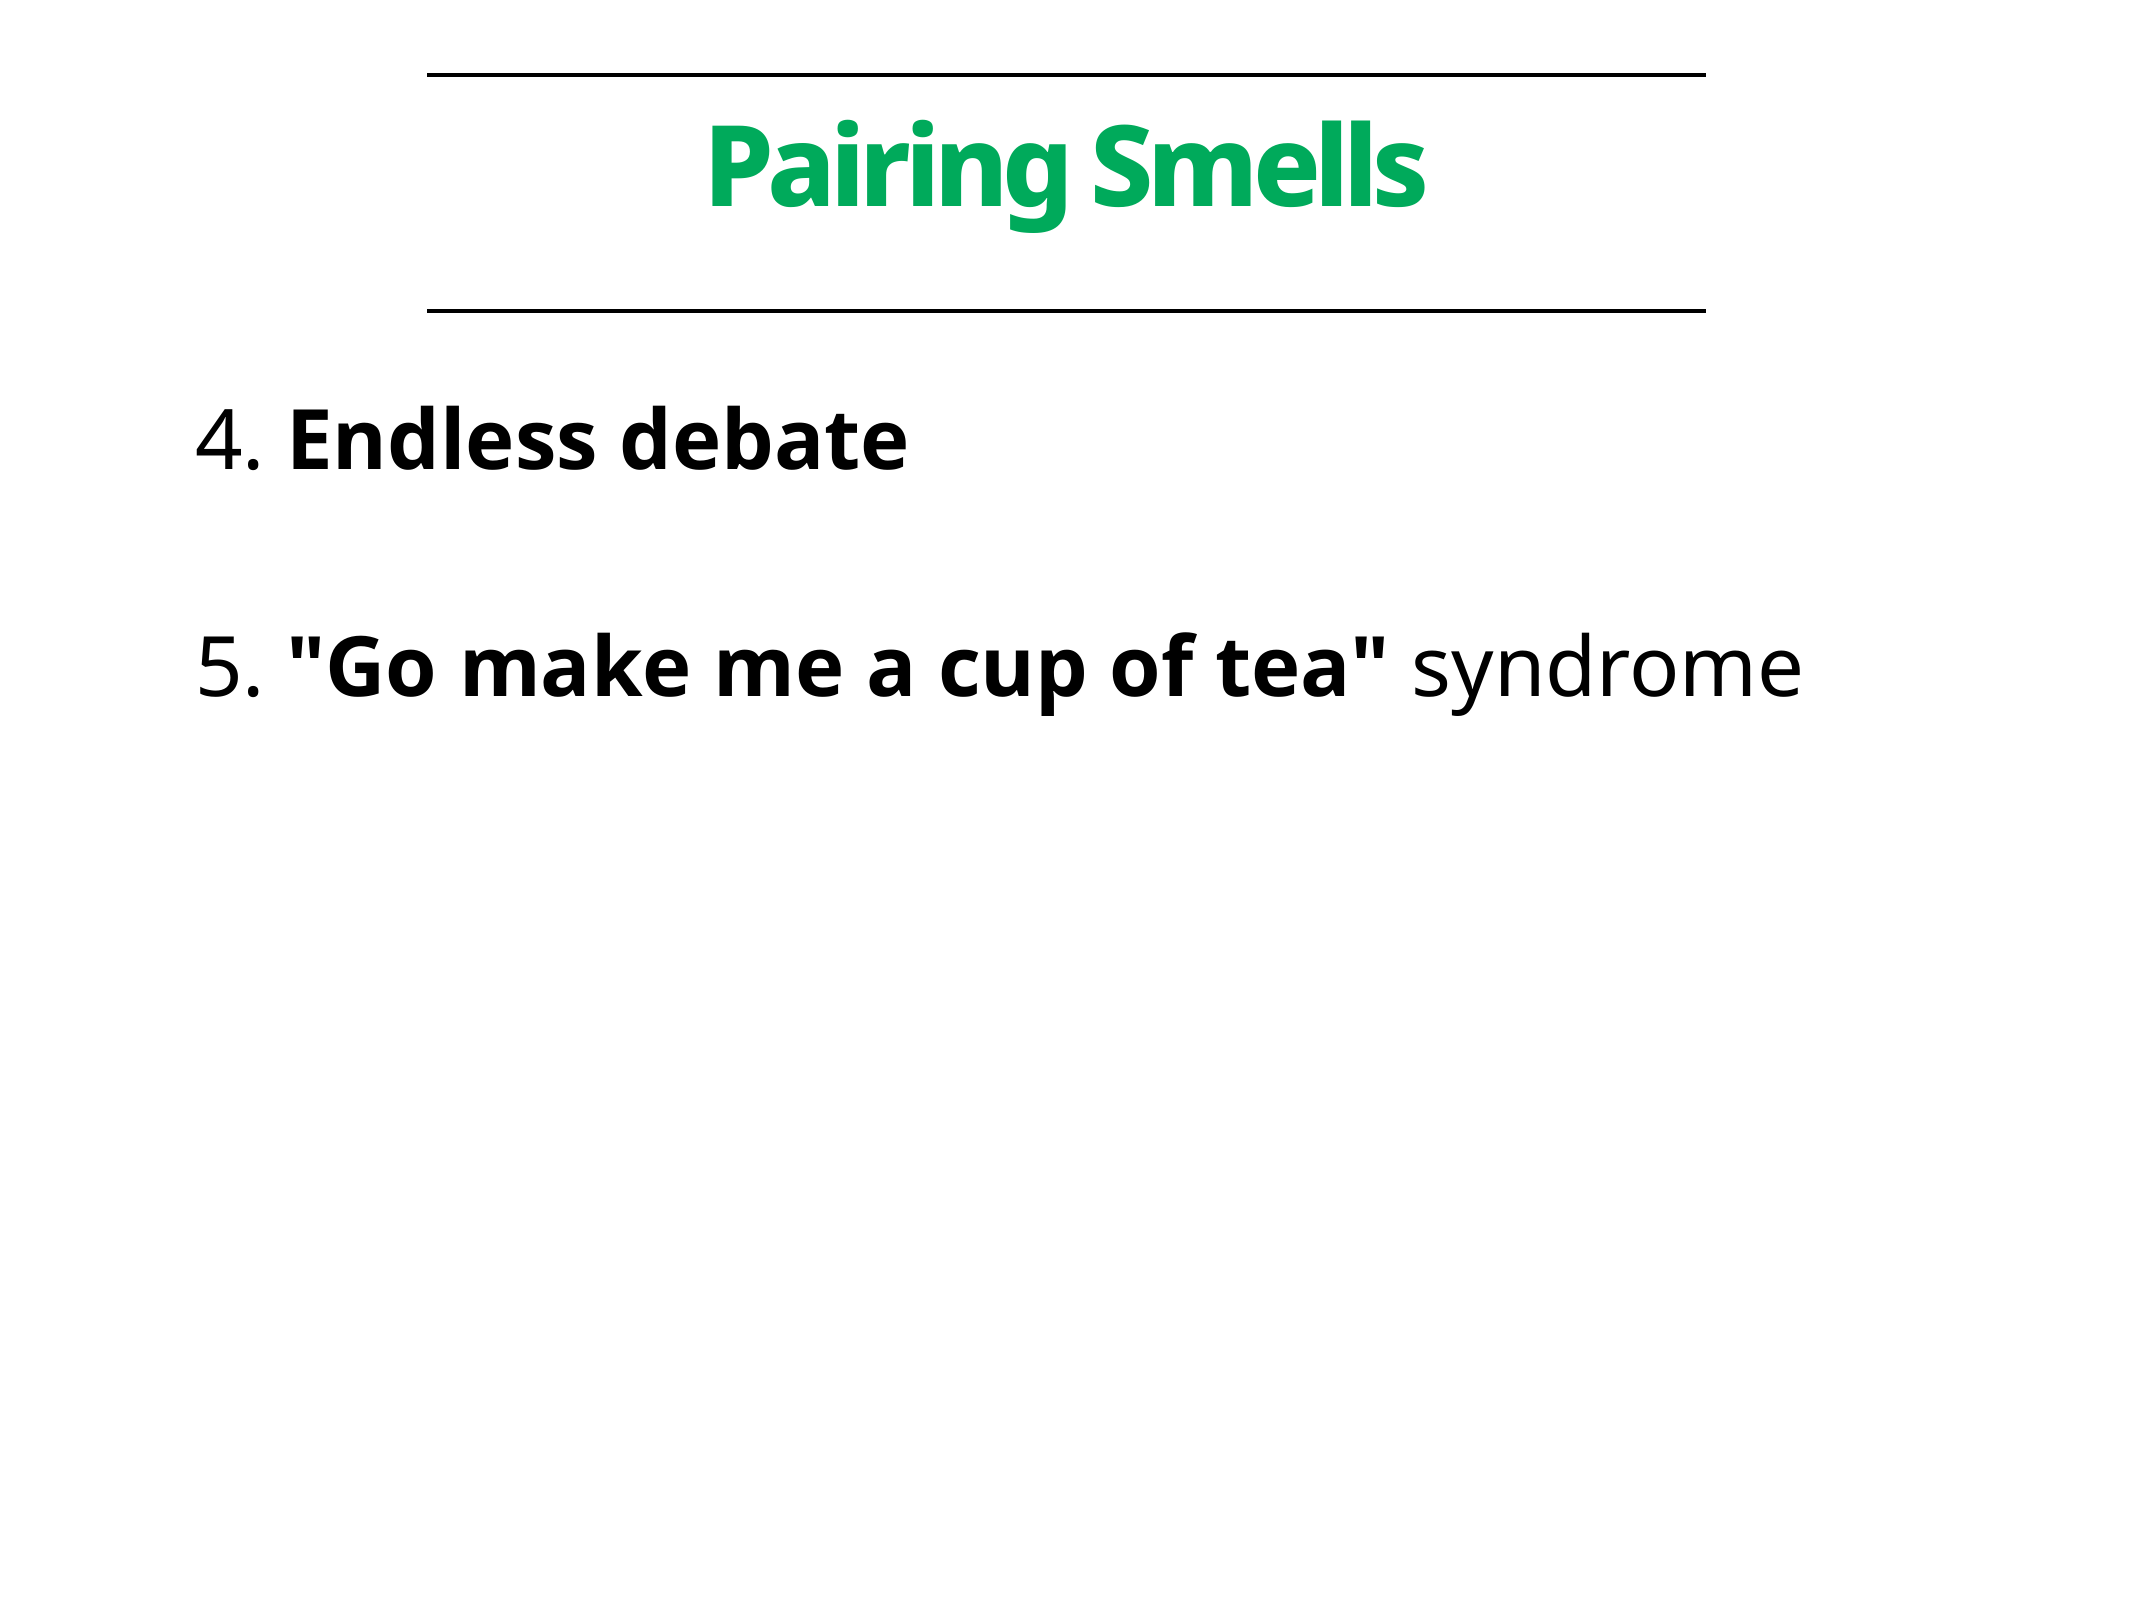

# Pairing Smells
4. Endless debate
5. "Go make me a cup of tea" syndrome